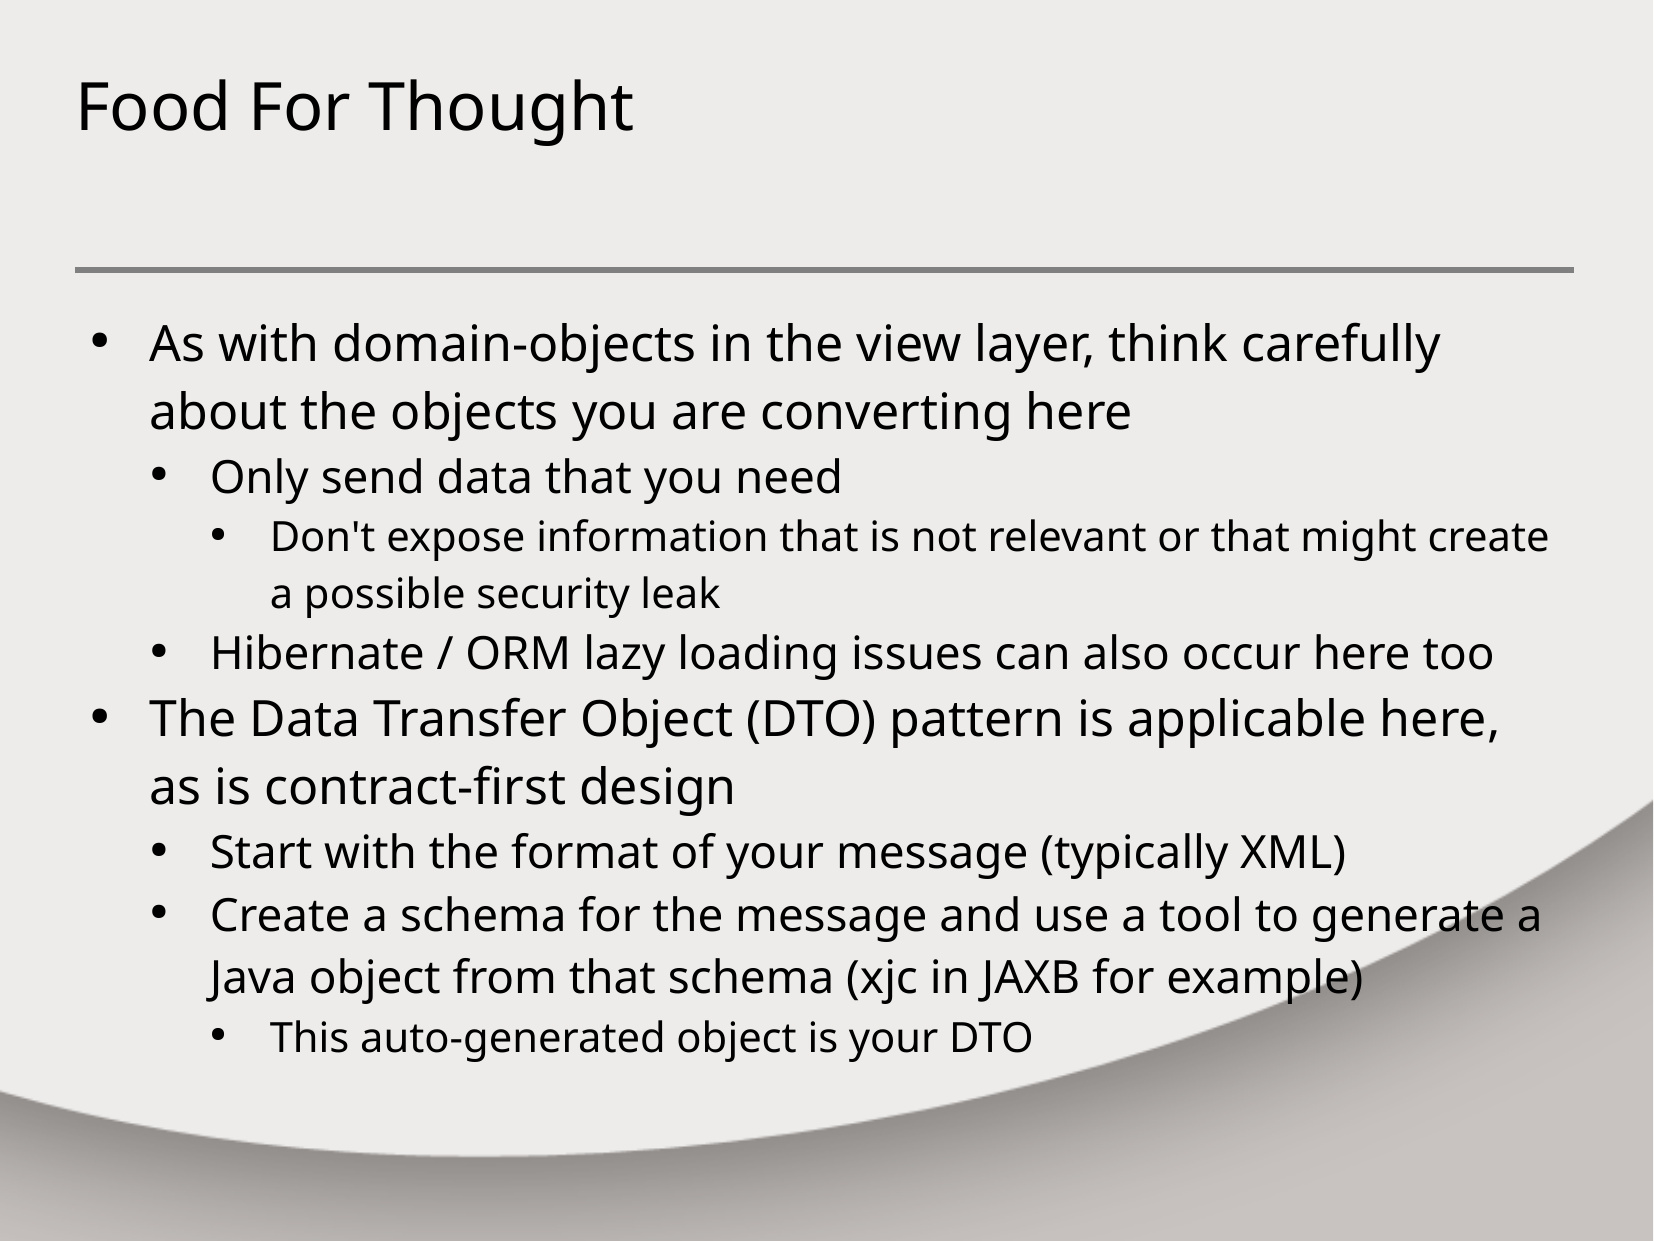

# Food For Thought
As with domain-objects in the view layer, think carefully about the objects you are converting here
Only send data that you need
Don't expose information that is not relevant or that might create a possible security leak
Hibernate / ORM lazy loading issues can also occur here too
The Data Transfer Object (DTO) pattern is applicable here, as is contract-first design
Start with the format of your message (typically XML)
Create a schema for the message and use a tool to generate a Java object from that schema (xjc in JAXB for example)
This auto-generated object is your DTO